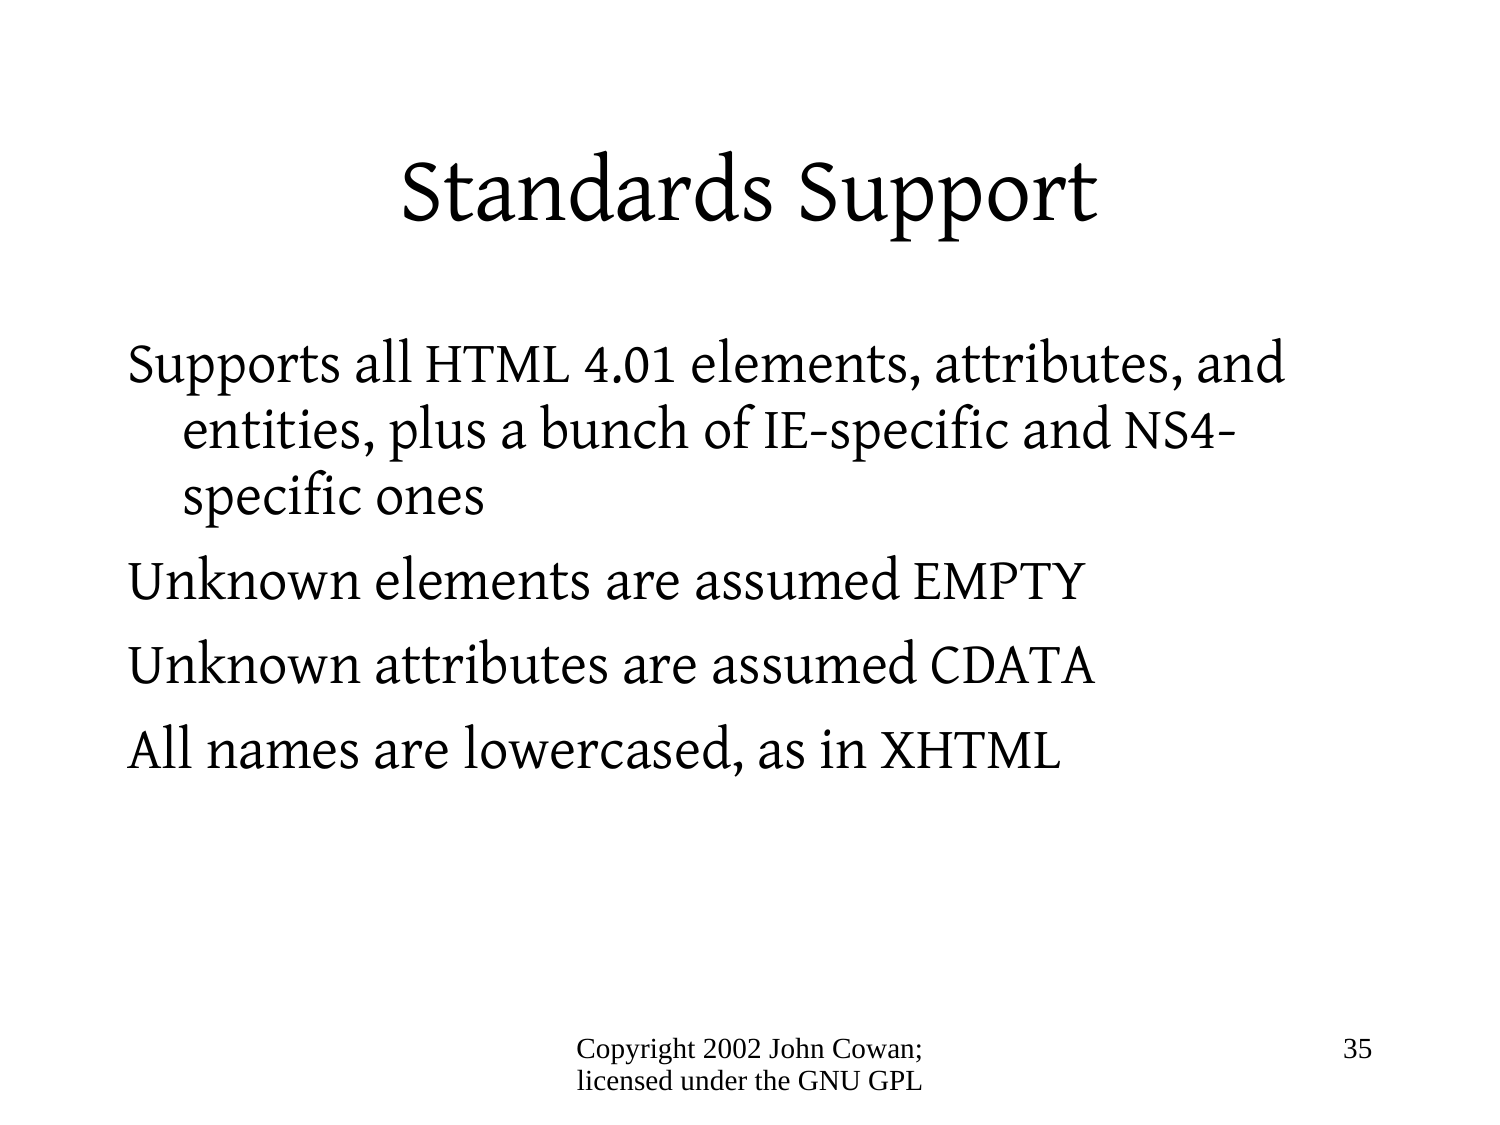

# Standards Support
Supports all HTML 4.01 elements, attributes, and entities, plus a bunch of IE-specific and NS4-specific ones
Unknown elements are assumed EMPTY
Unknown attributes are assumed CDATA
All names are lowercased, as in XHTML
Copyright 2002 John Cowan; licensed under the GNU GPL
35